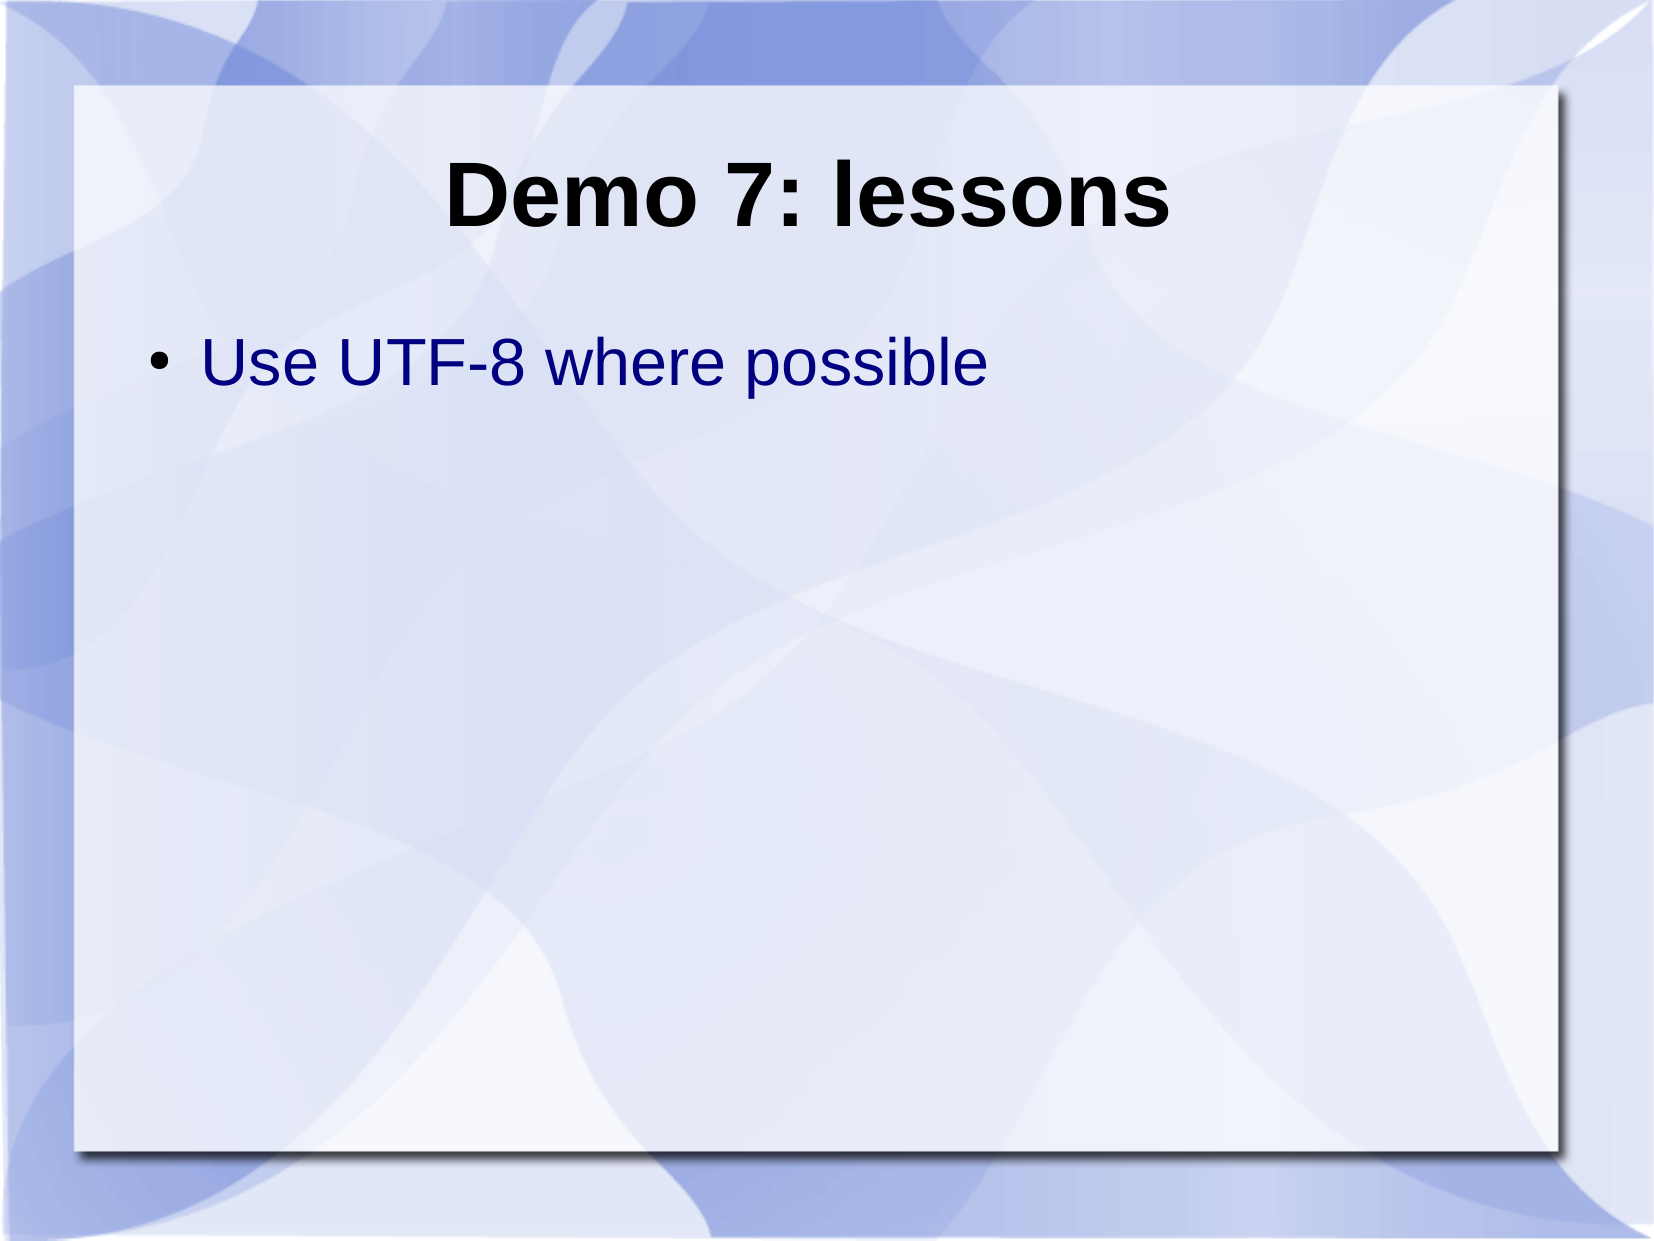

# Demo 7: lessons
Use UTF-8 where possible